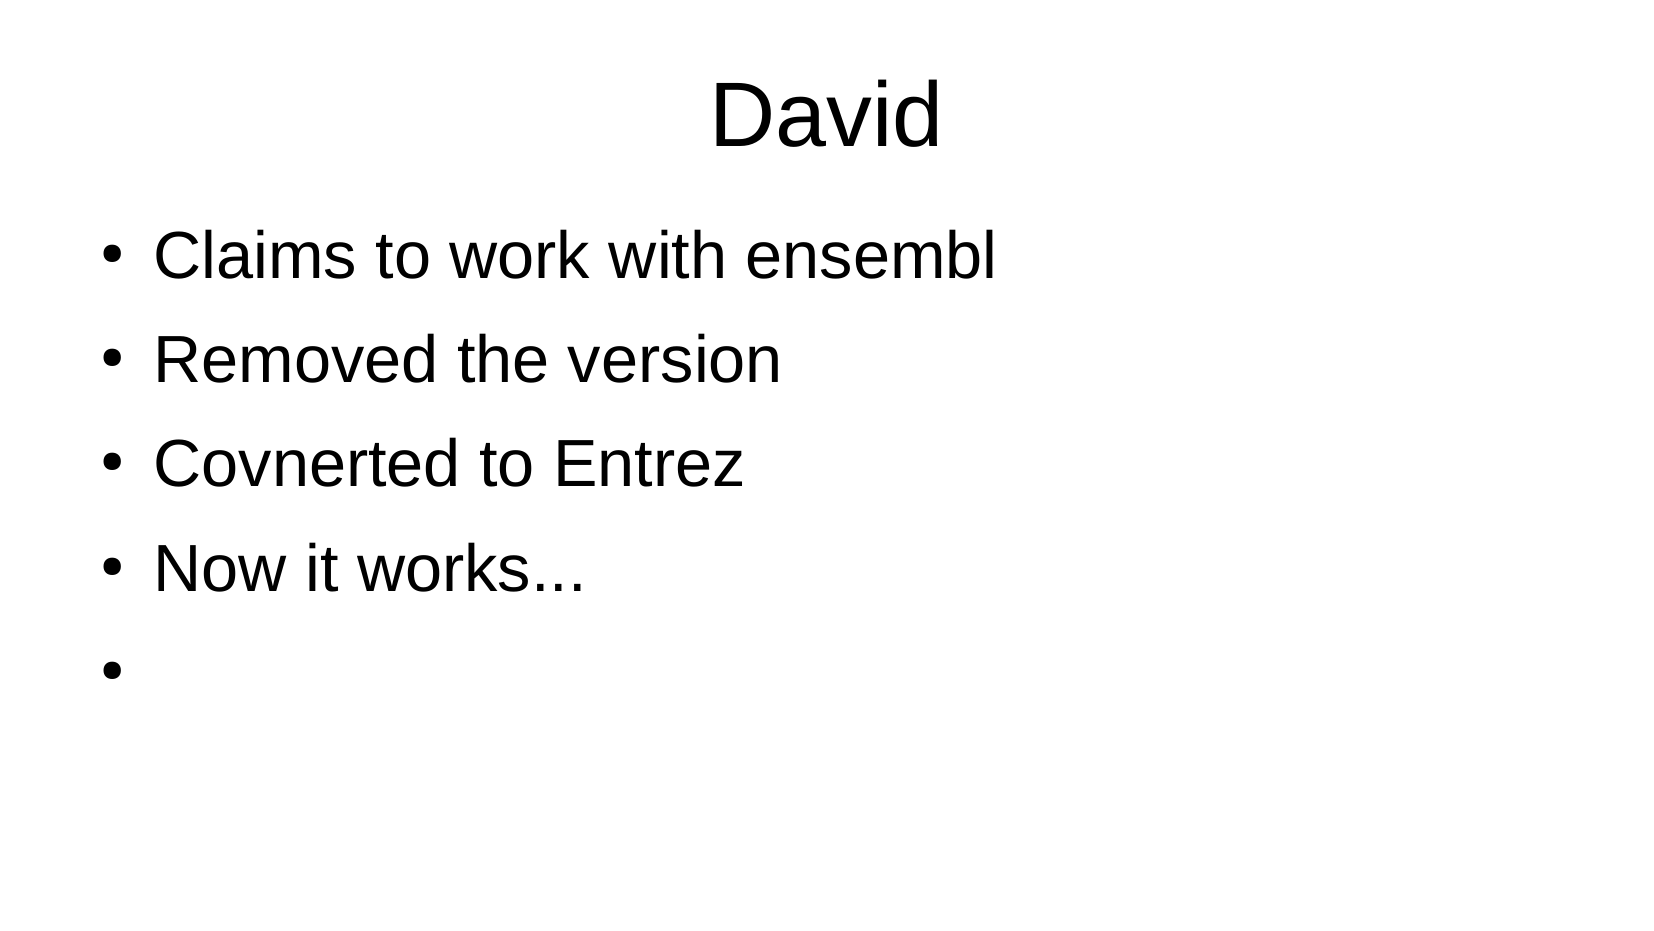

# David
Claims to work with ensembl
Removed the version
Covnerted to Entrez
Now it works...